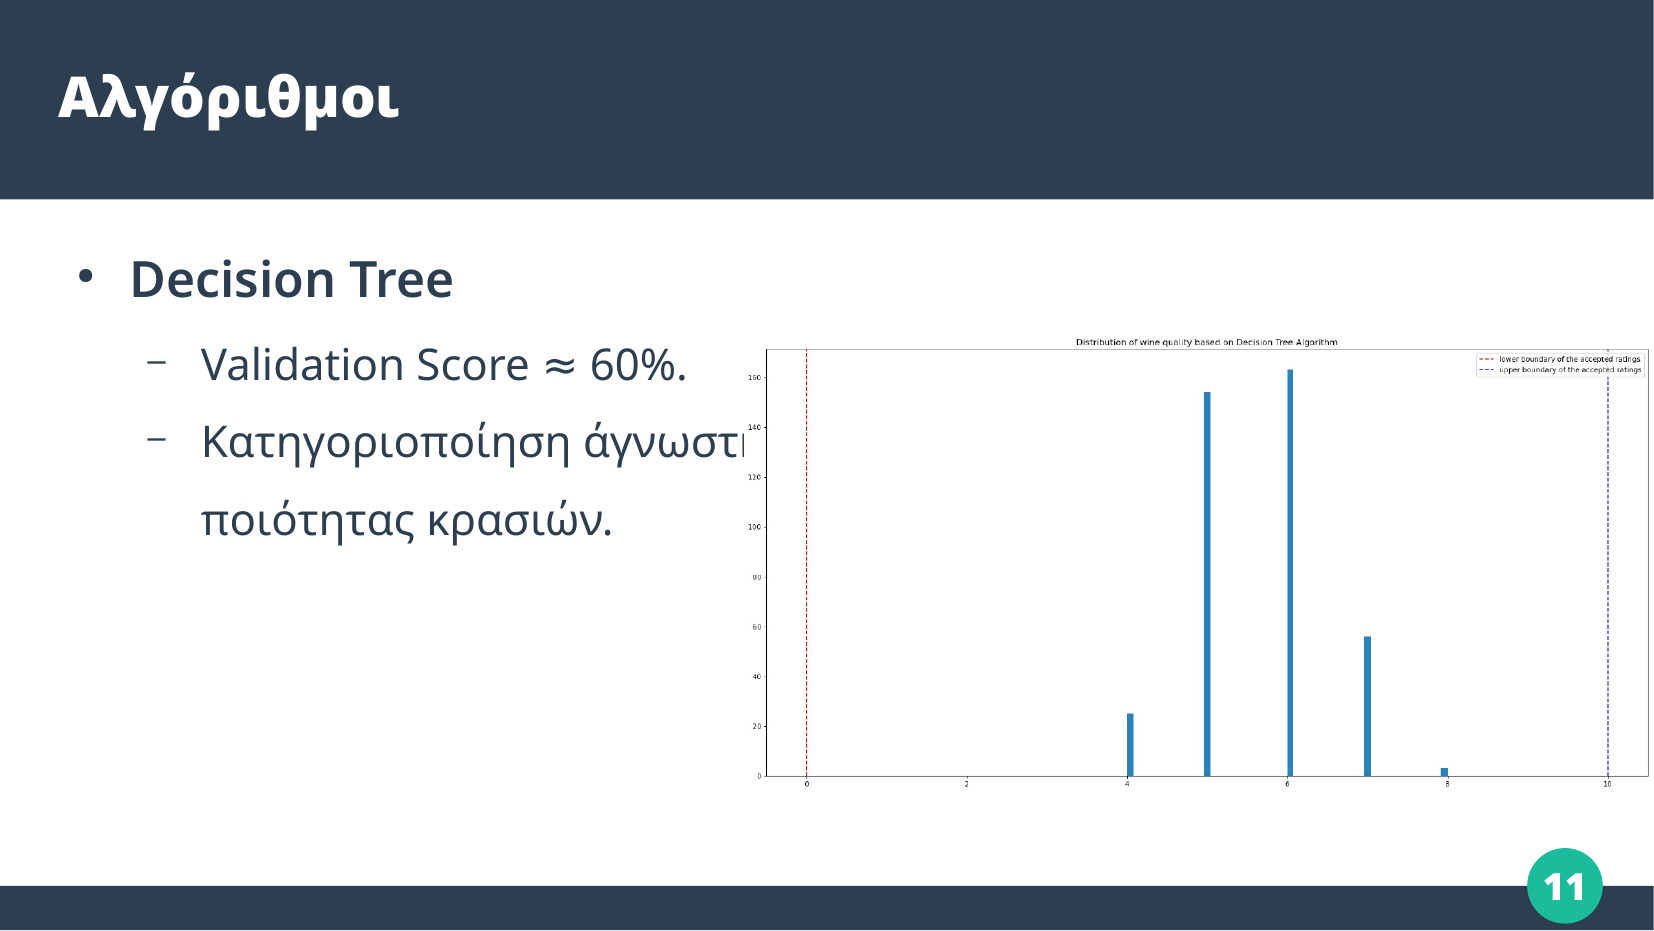

# Αλγόριθμοι
Decision Tree
Validation Score ≈ 60%.
Κατηγοριοποίηση άγνωστης
ποιότητας κρασιών.